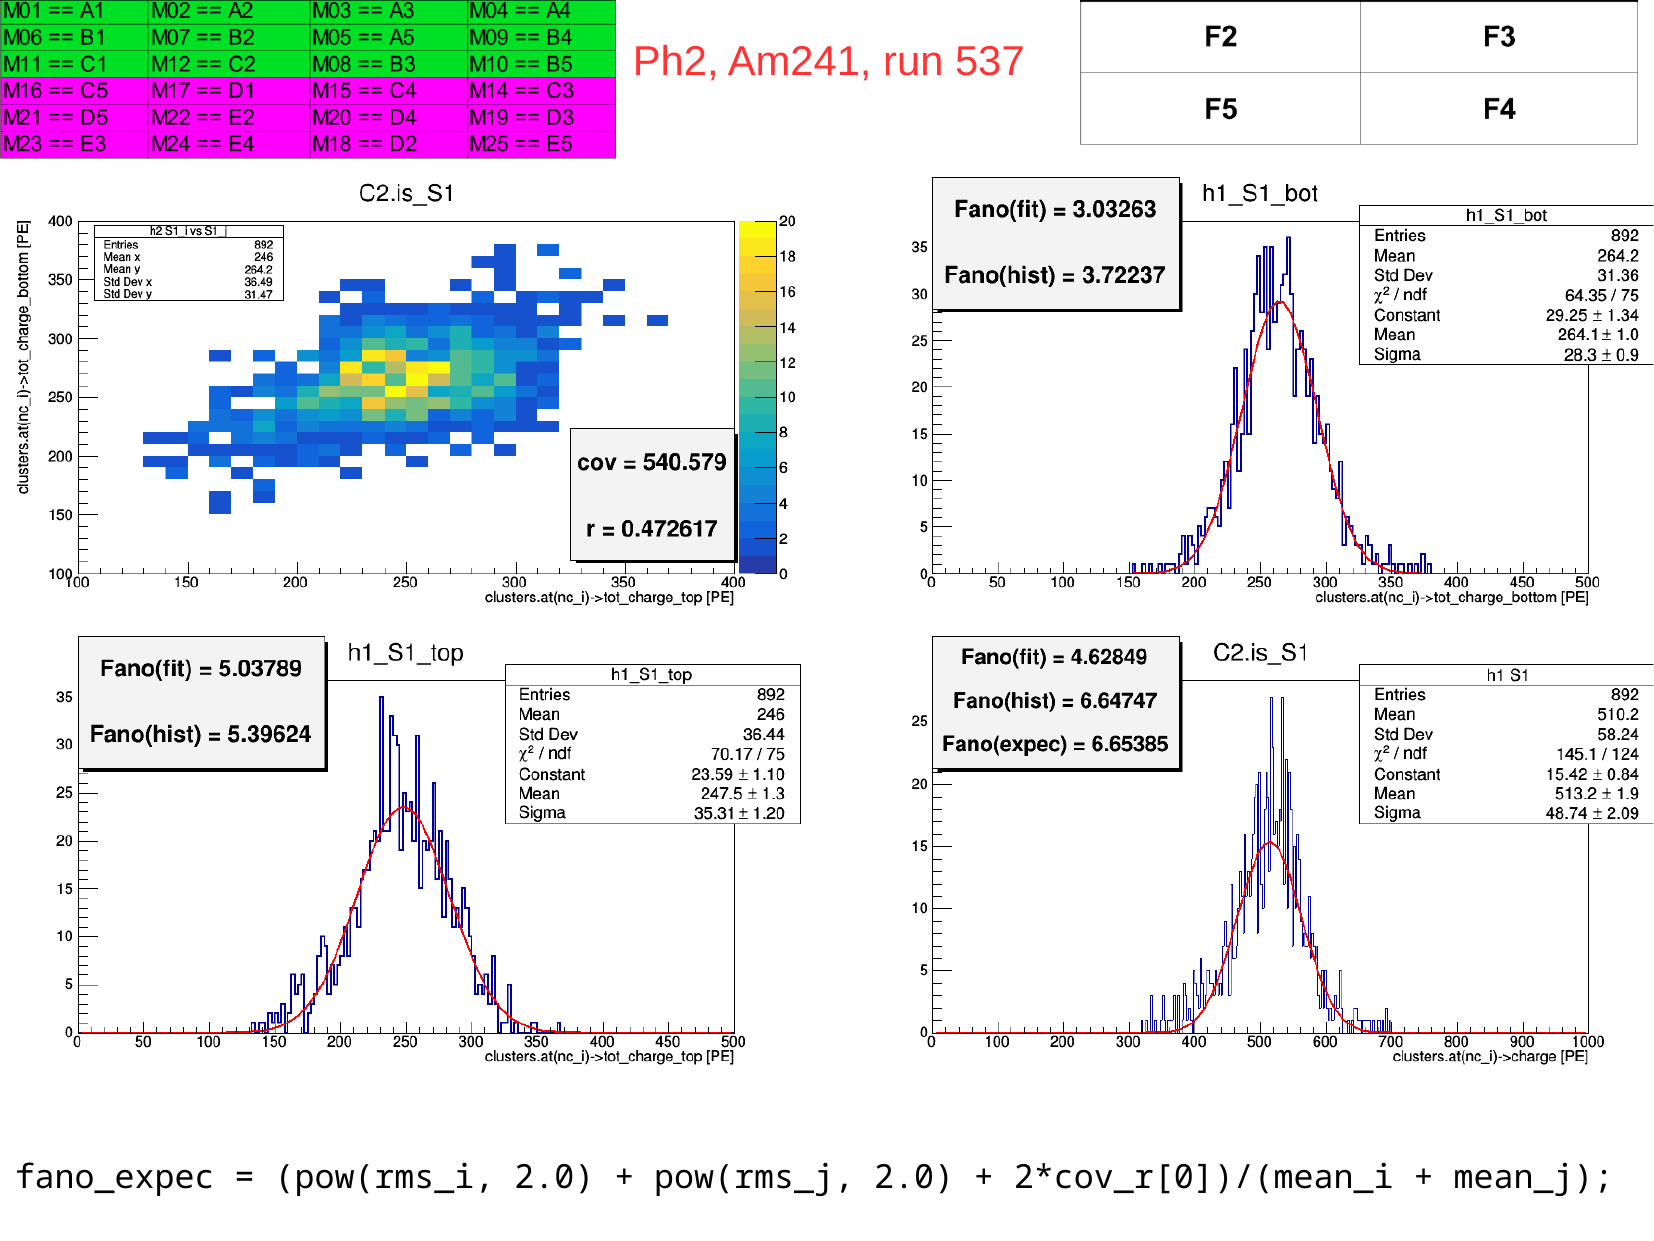

Ph2, Am241, run 537
fano_expec = (pow(rms_i, 2.0) + pow(rms_j, 2.0) + 2*cov_r[0])/(mean_i + mean_j);